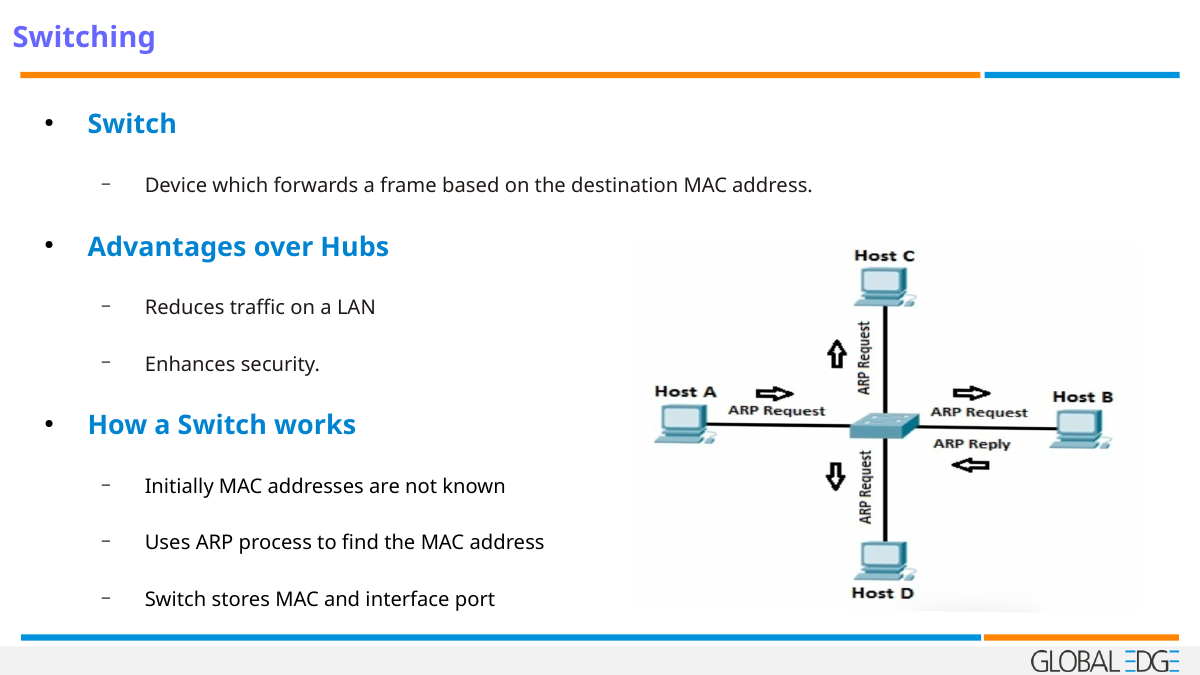

# Switching
Switch
Device which forwards a frame based on the destination MAC address.
Advantages over Hubs
Reduces traffic on a LAN
Enhances security.
How a Switch works
Initially MAC addresses are not known
Uses ARP process to find the MAC address
Switch stores MAC and interface port
| |
| --- |